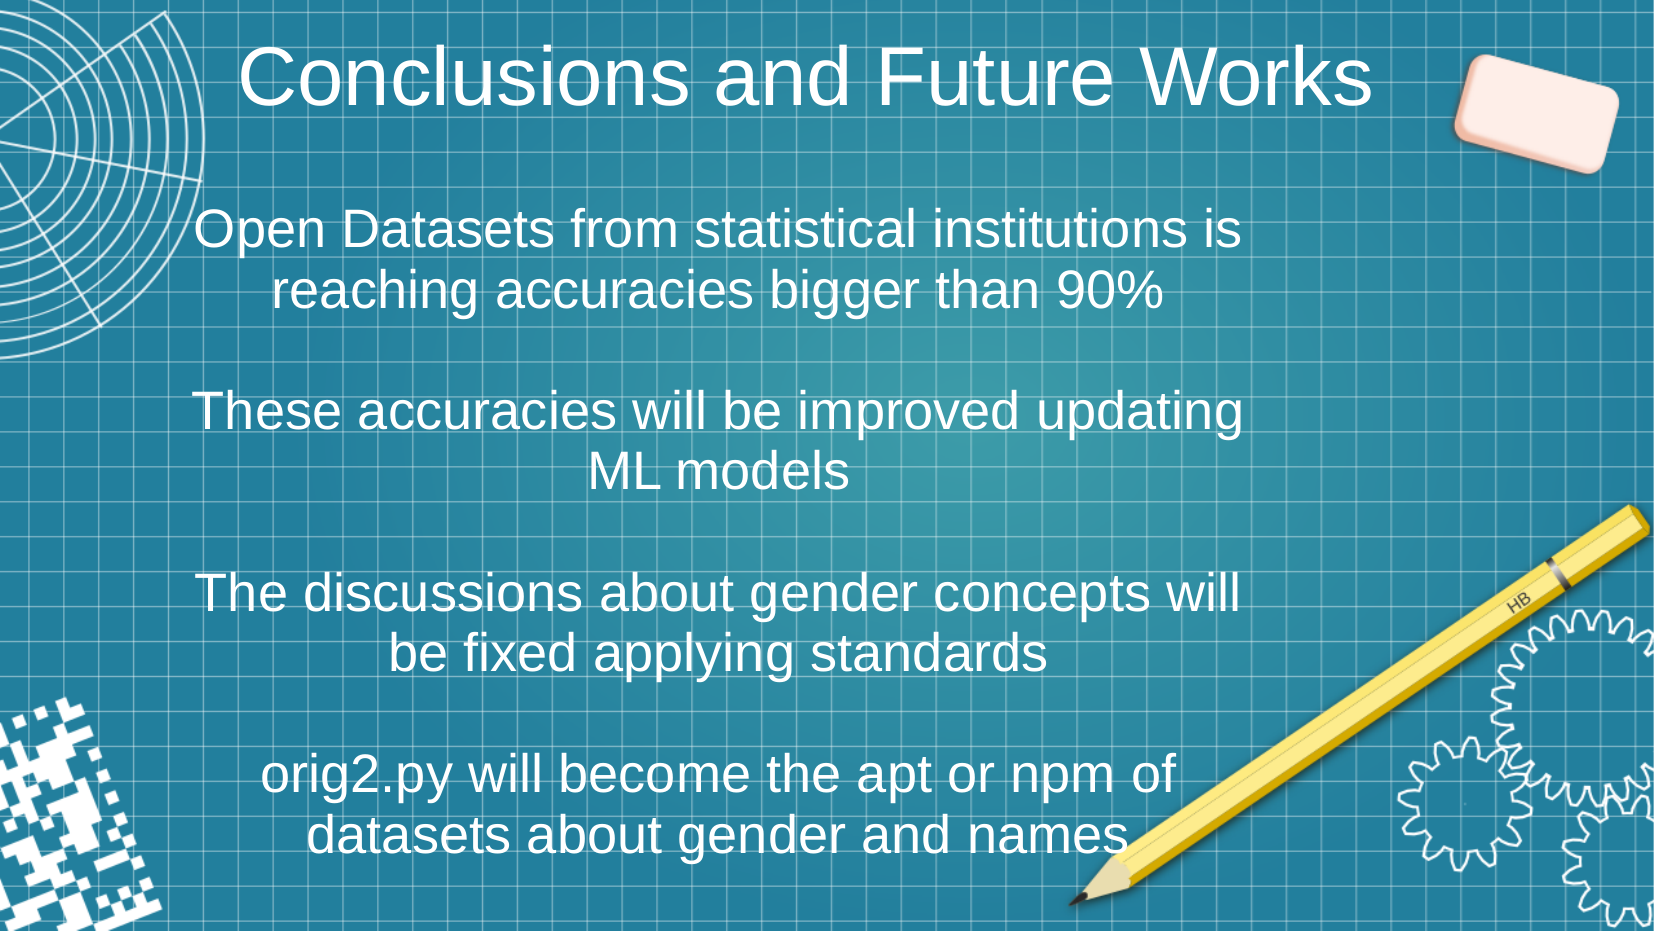

# Conclusions and Future Works
Open Datasets from statistical institutions is reaching accuracies bigger than 90%
These accuracies will be improved updating ML models
The discussions about gender concepts will be fixed applying standards
orig2.py will become the apt or npm of datasets about gender and names